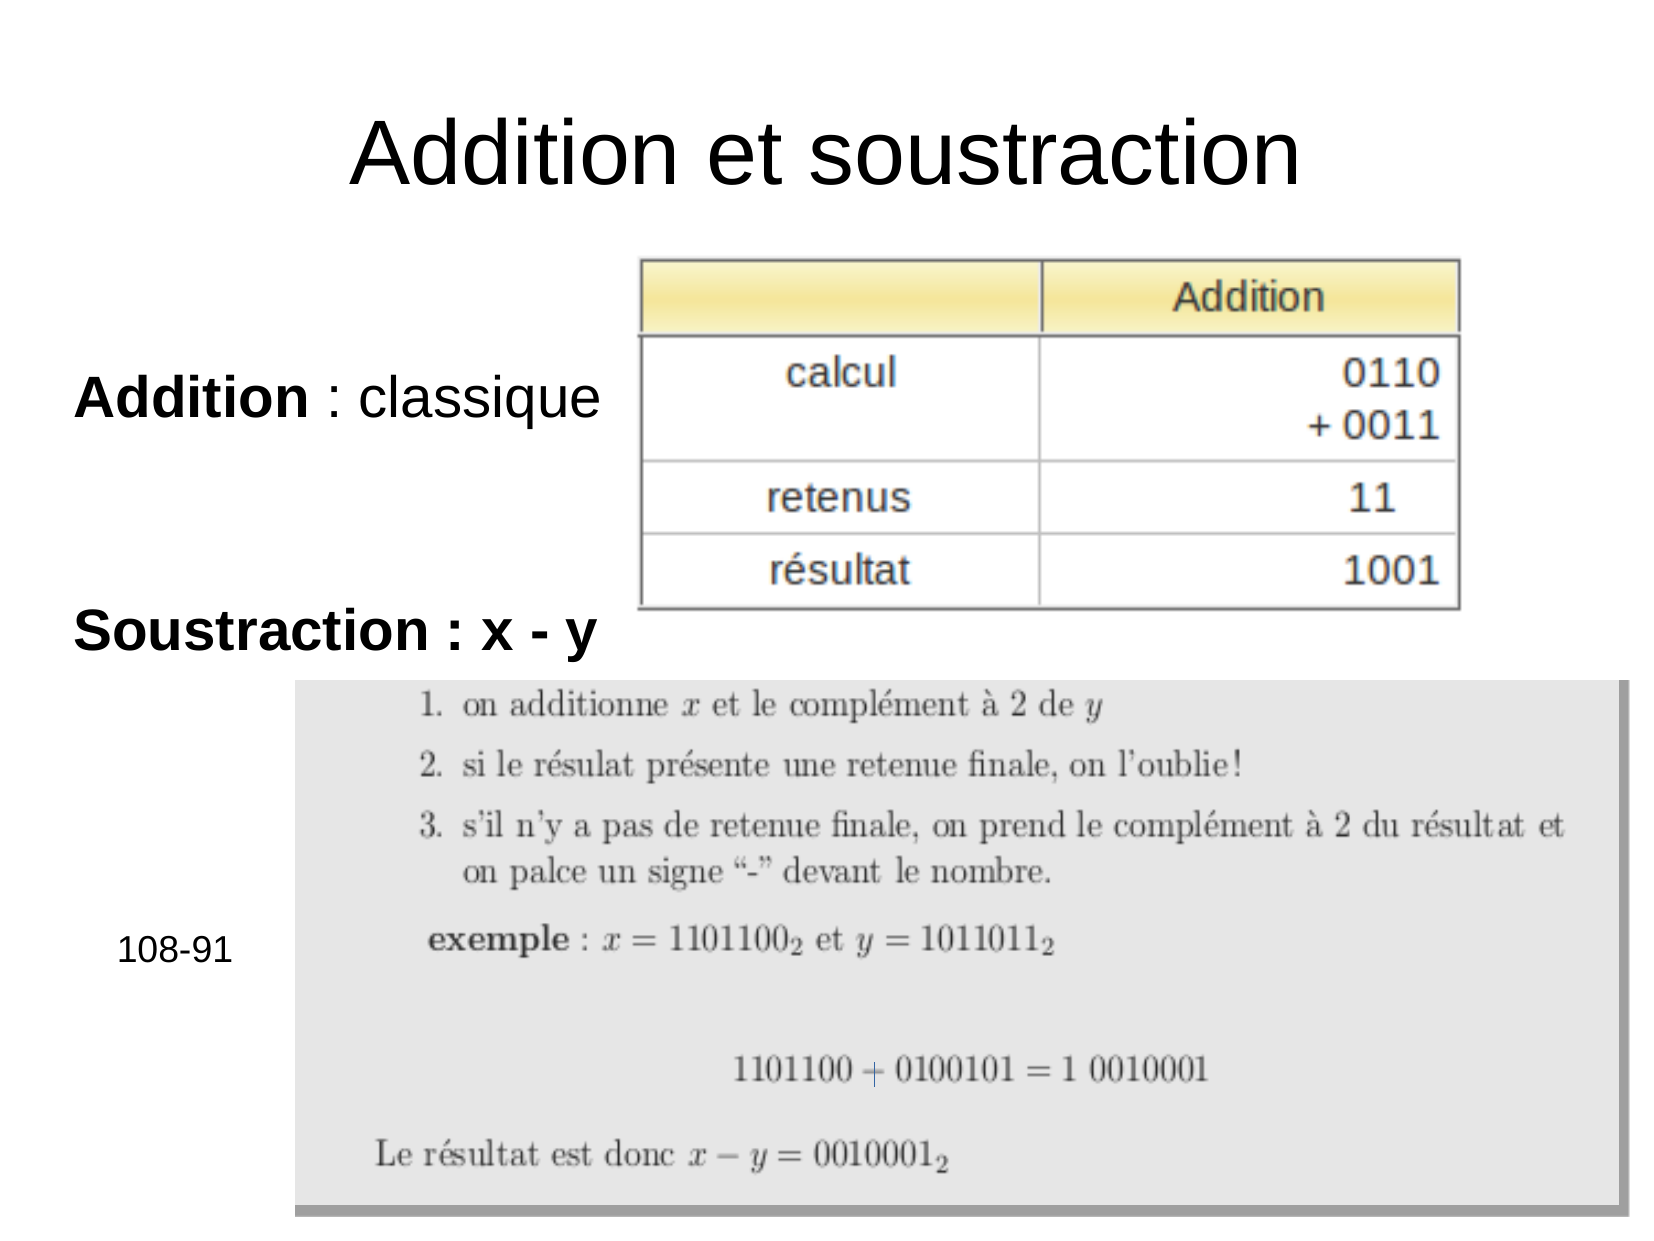

# Addition et soustraction
Addition : classique
Soustraction : x - y
108-91